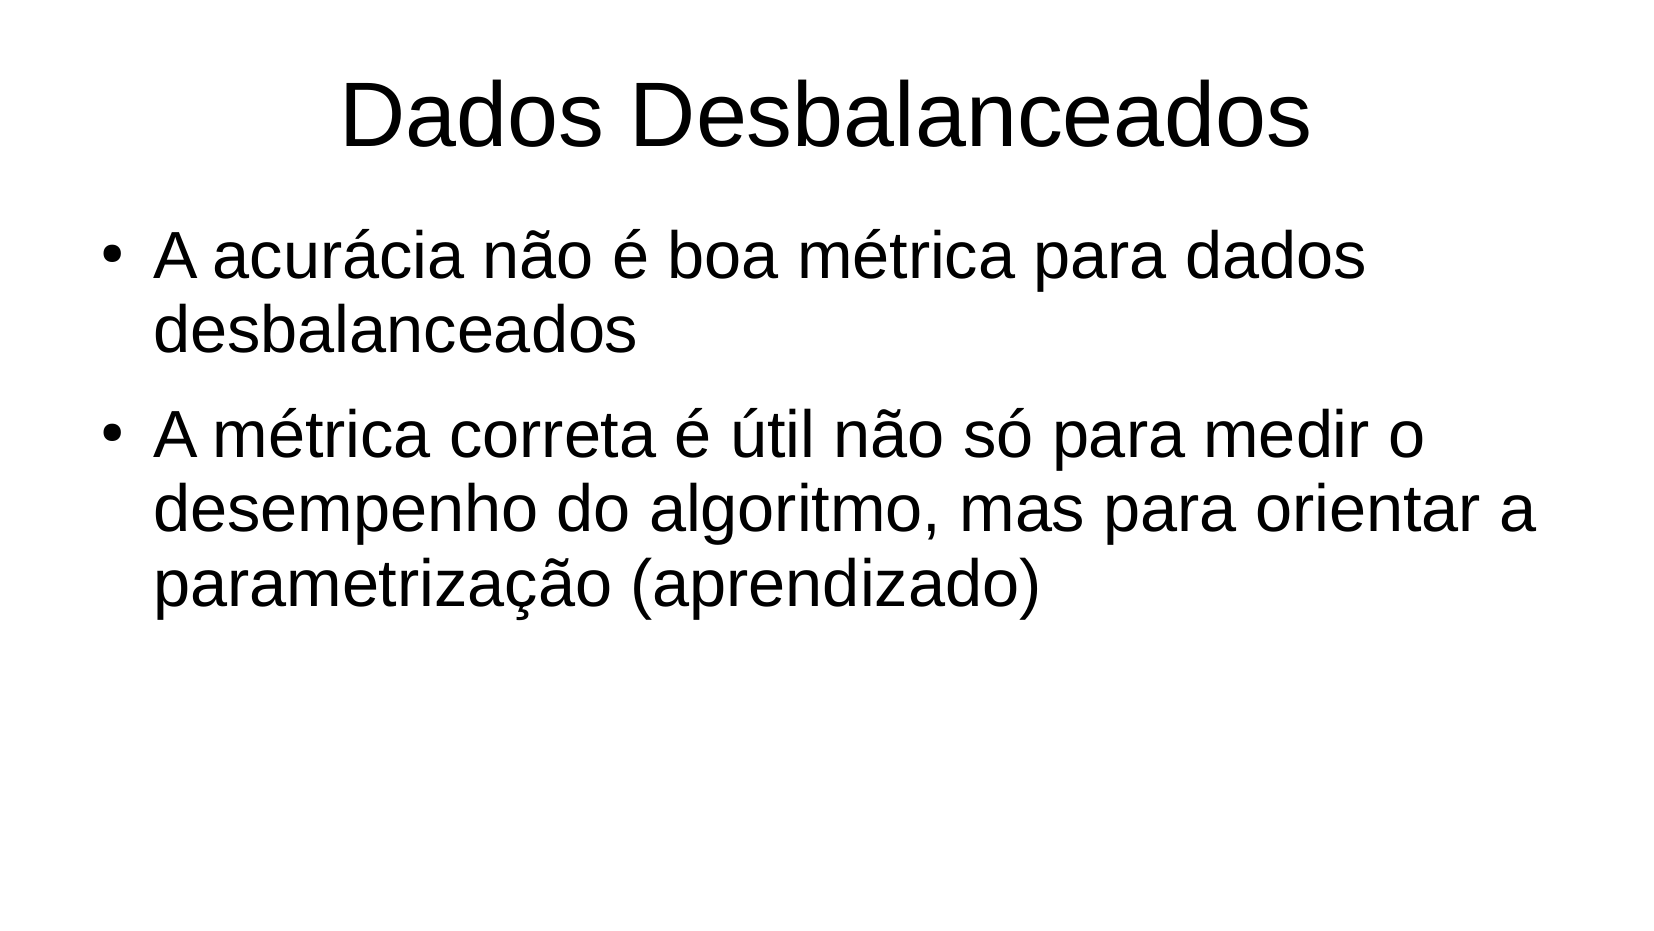

# Dados Desbalanceados
A acurácia não é boa métrica para dados desbalanceados
A métrica correta é útil não só para medir o desempenho do algoritmo, mas para orientar a parametrização (aprendizado)